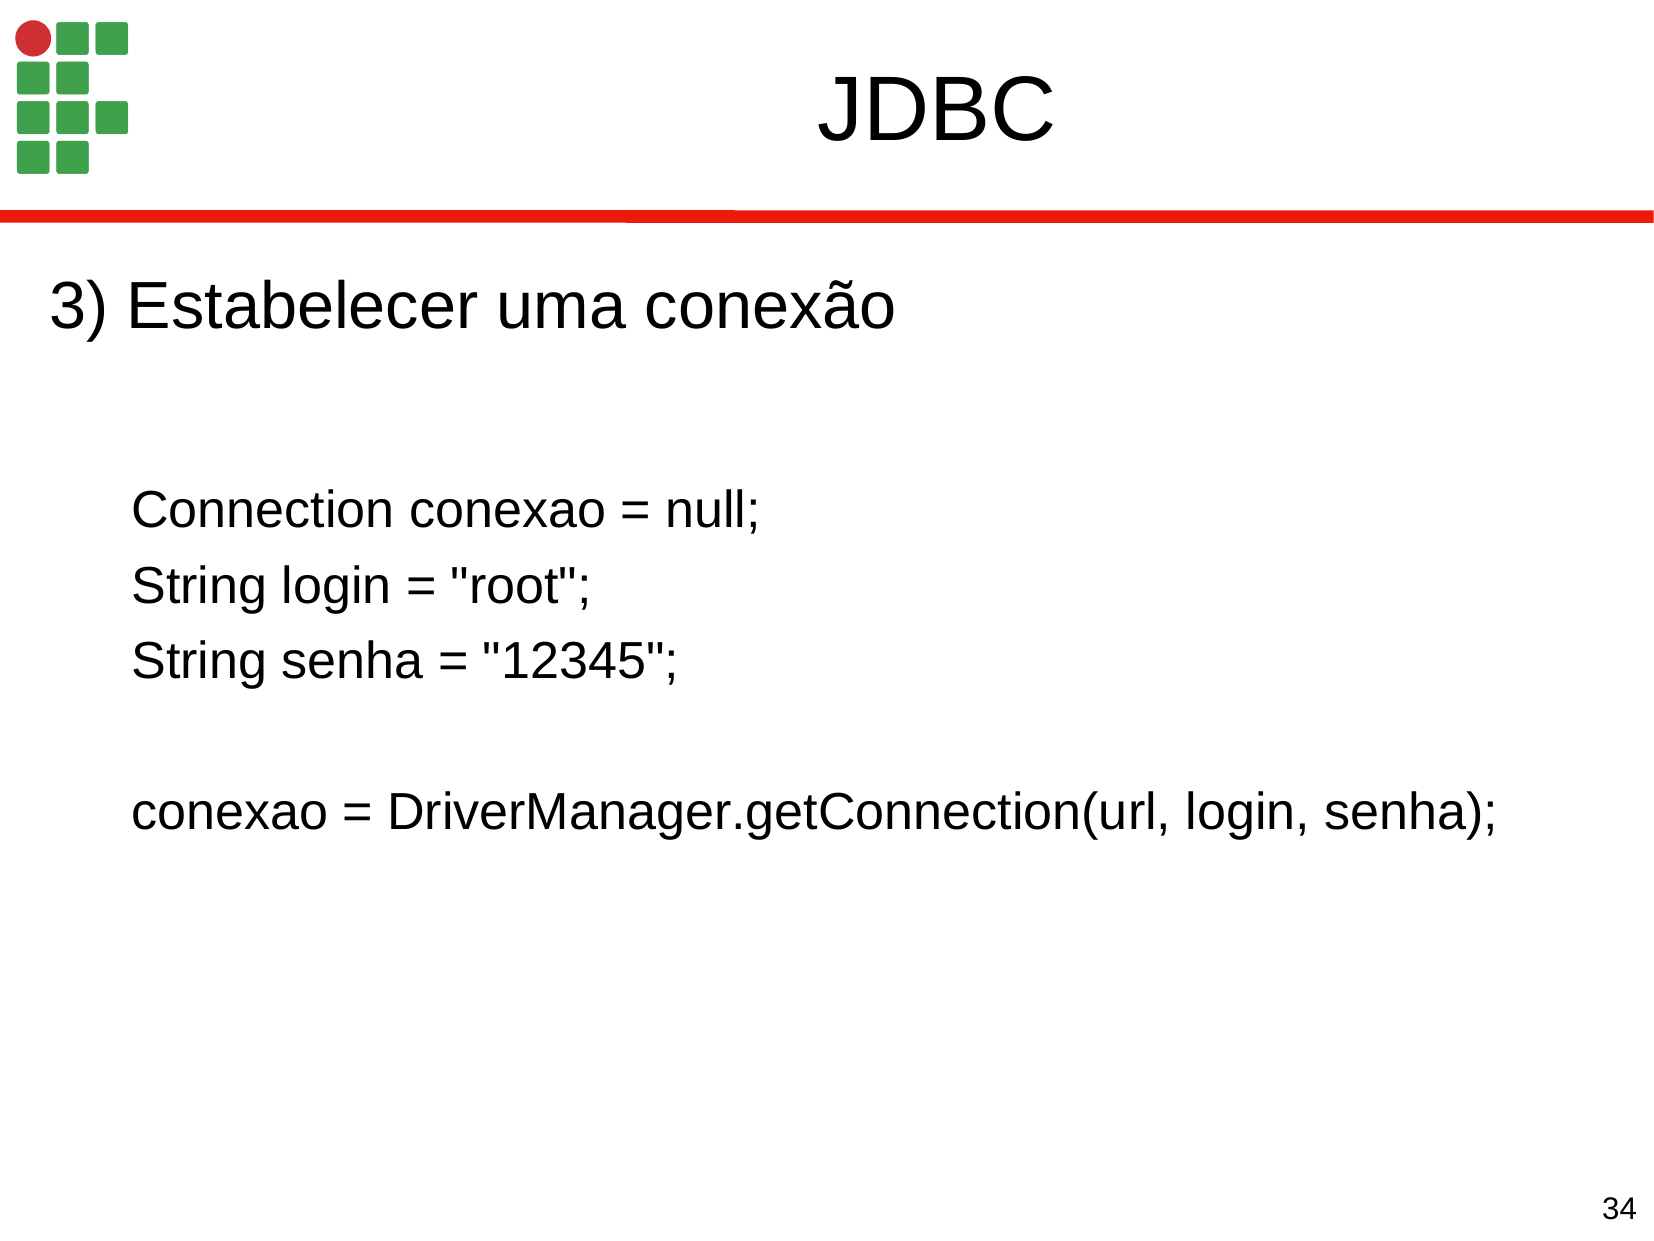

JDBC
3) Estabelecer uma conexão
Connection conexao = null;
String login = "root";
String senha = "12345";
conexao = DriverManager.getConnection(url, login, senha);